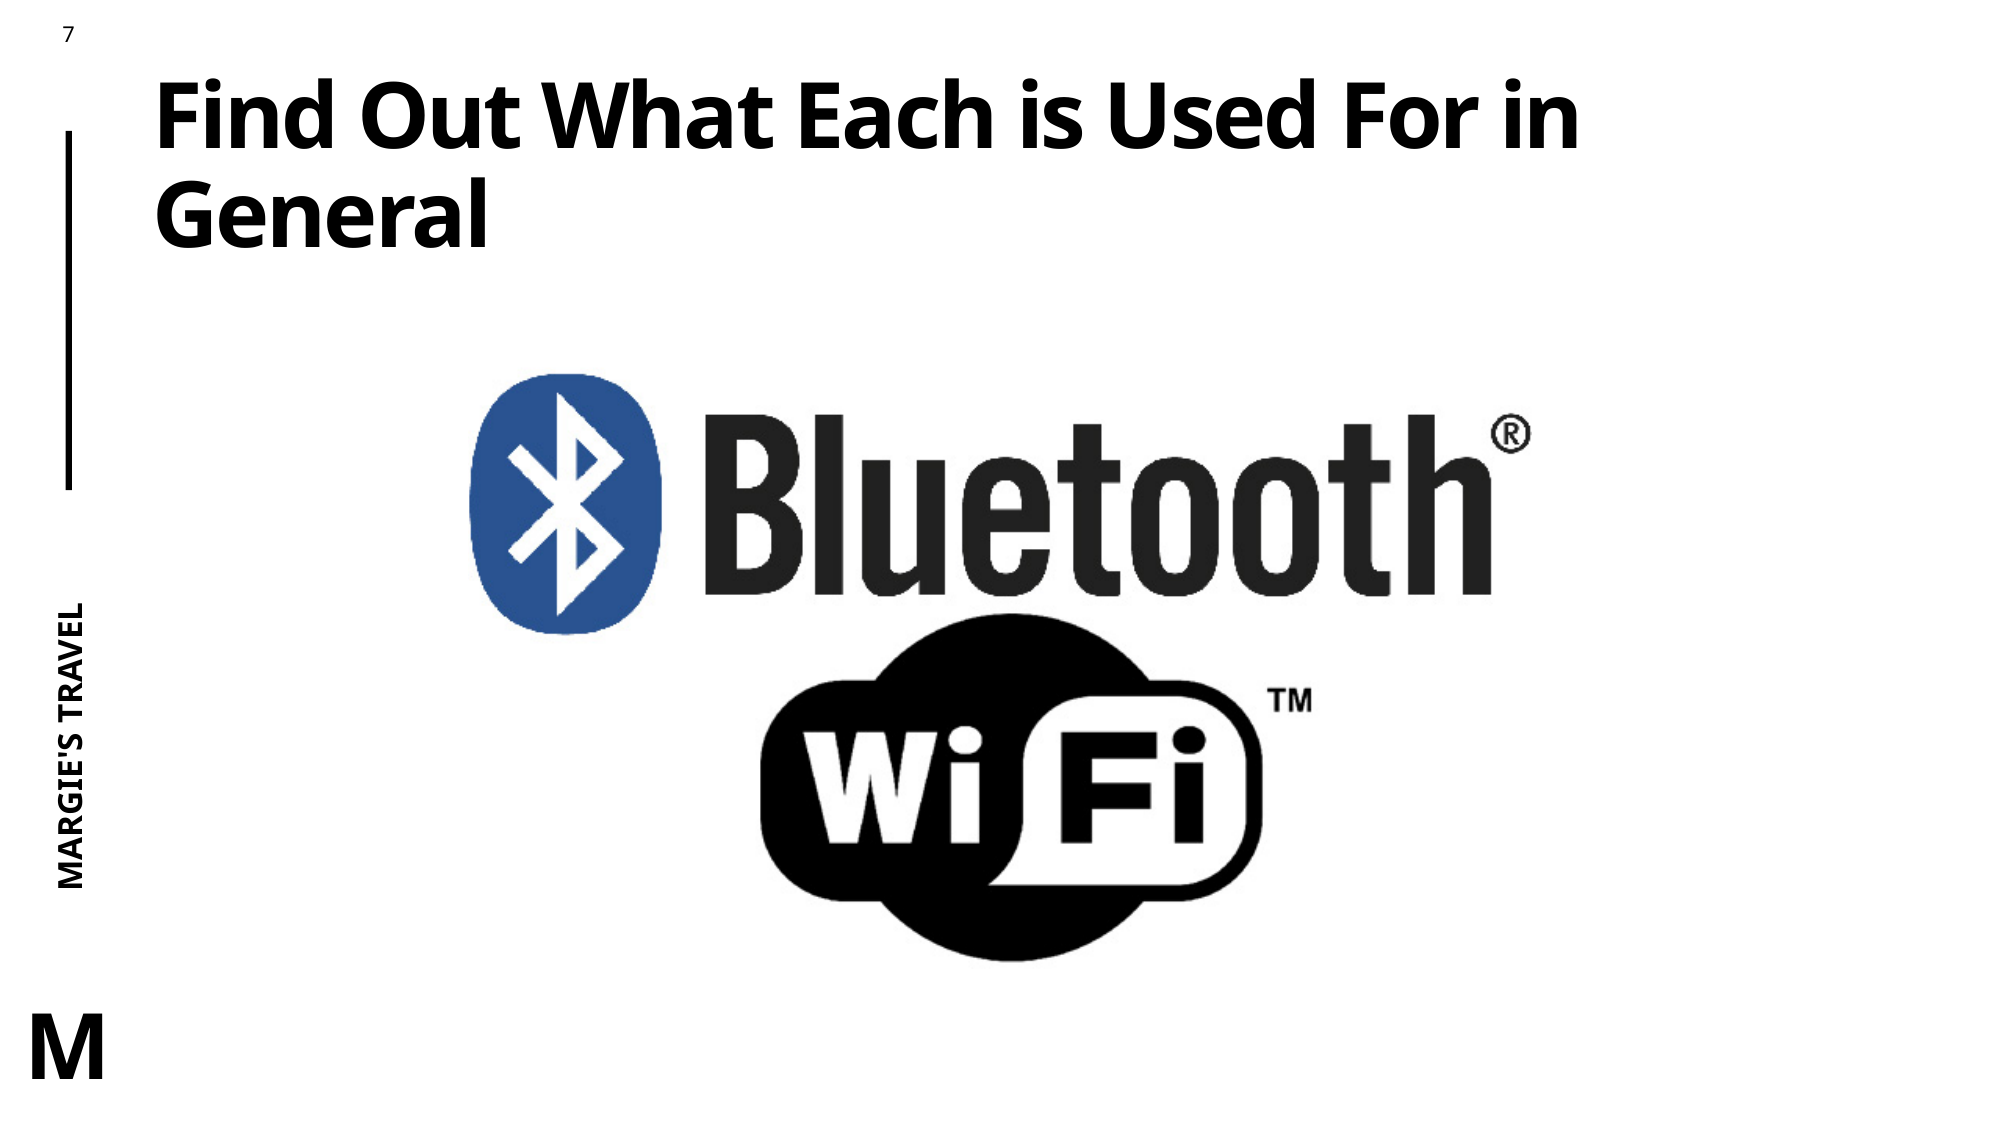

# Find Out What Each is Used For in General